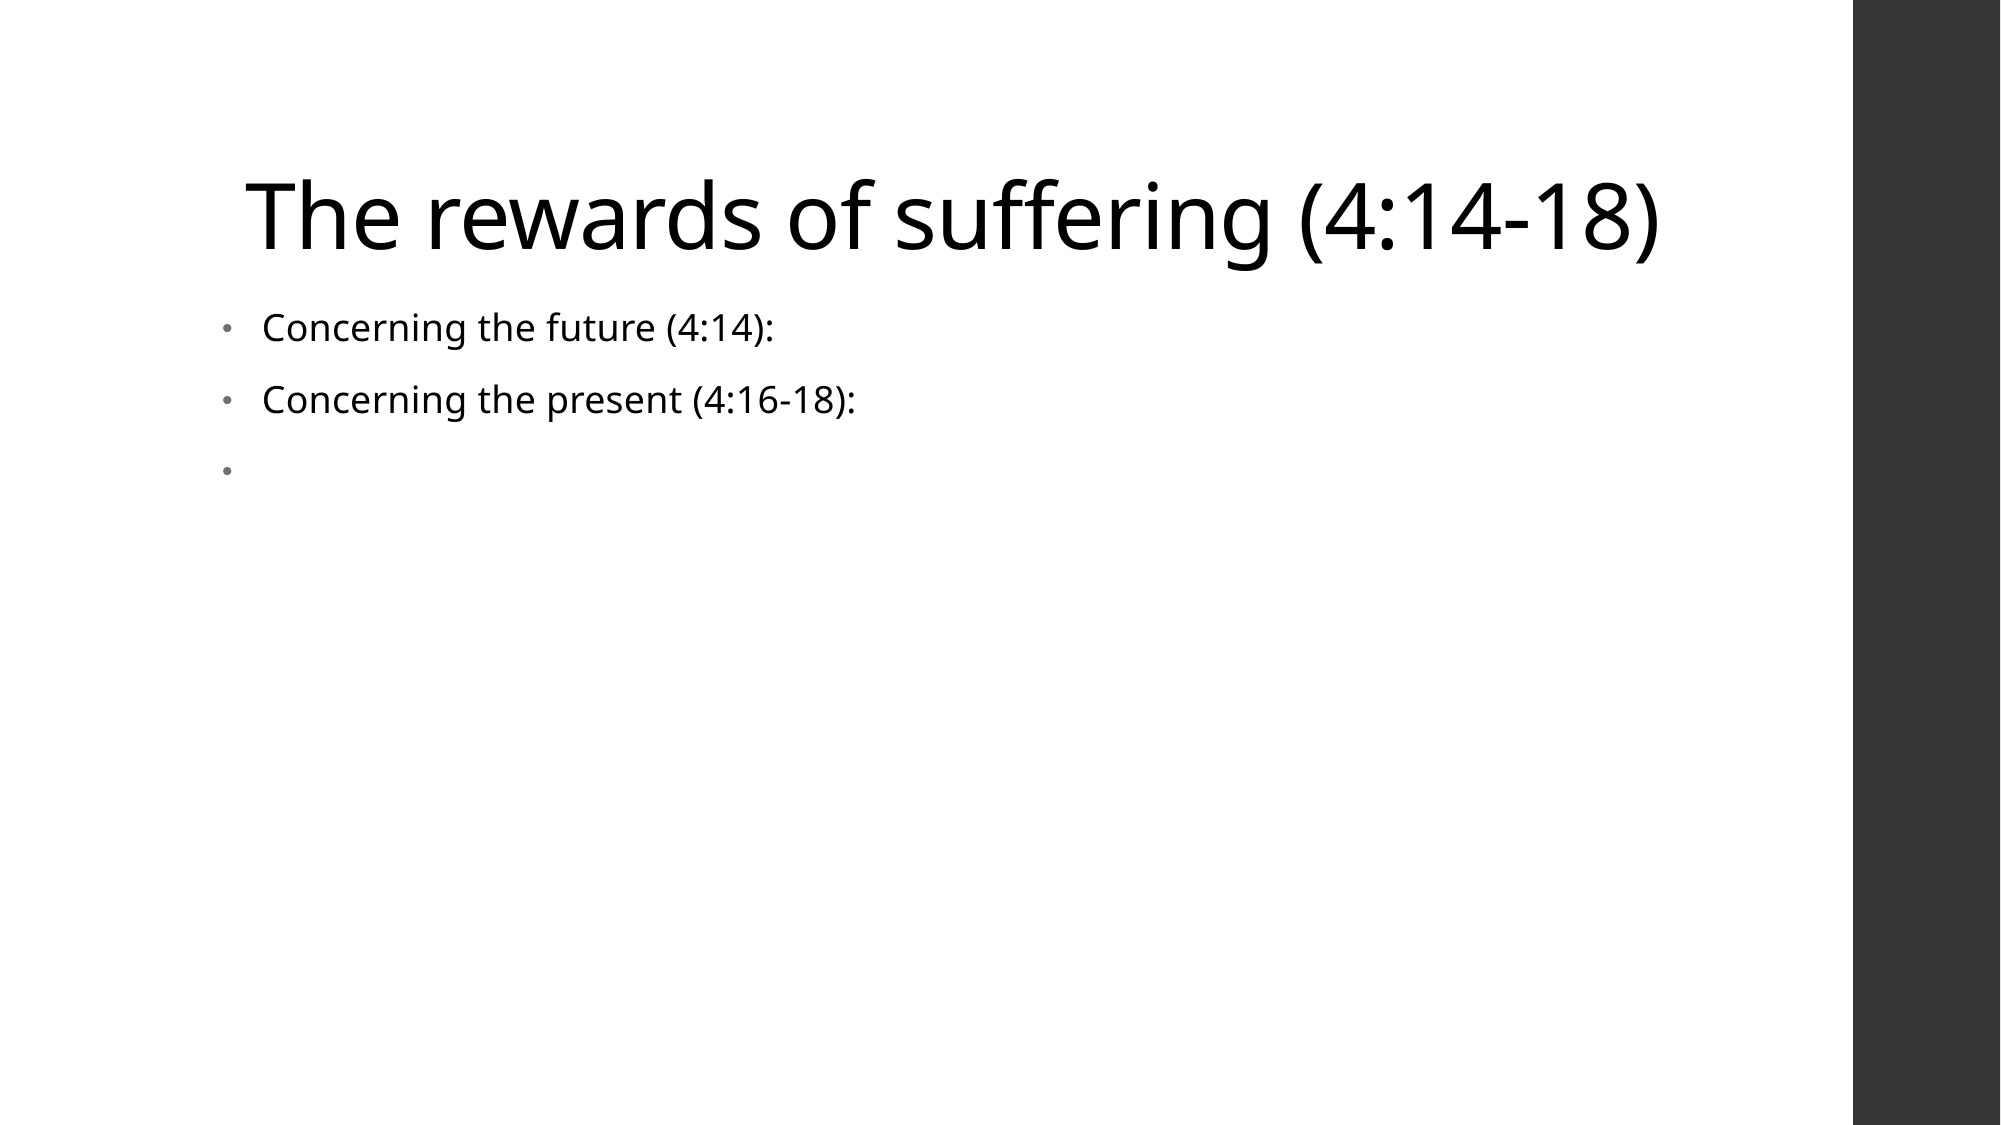

# The rewards of suffering (4:14-18)
 Concerning the future (4:14):
 Concerning the present (4:16-18):